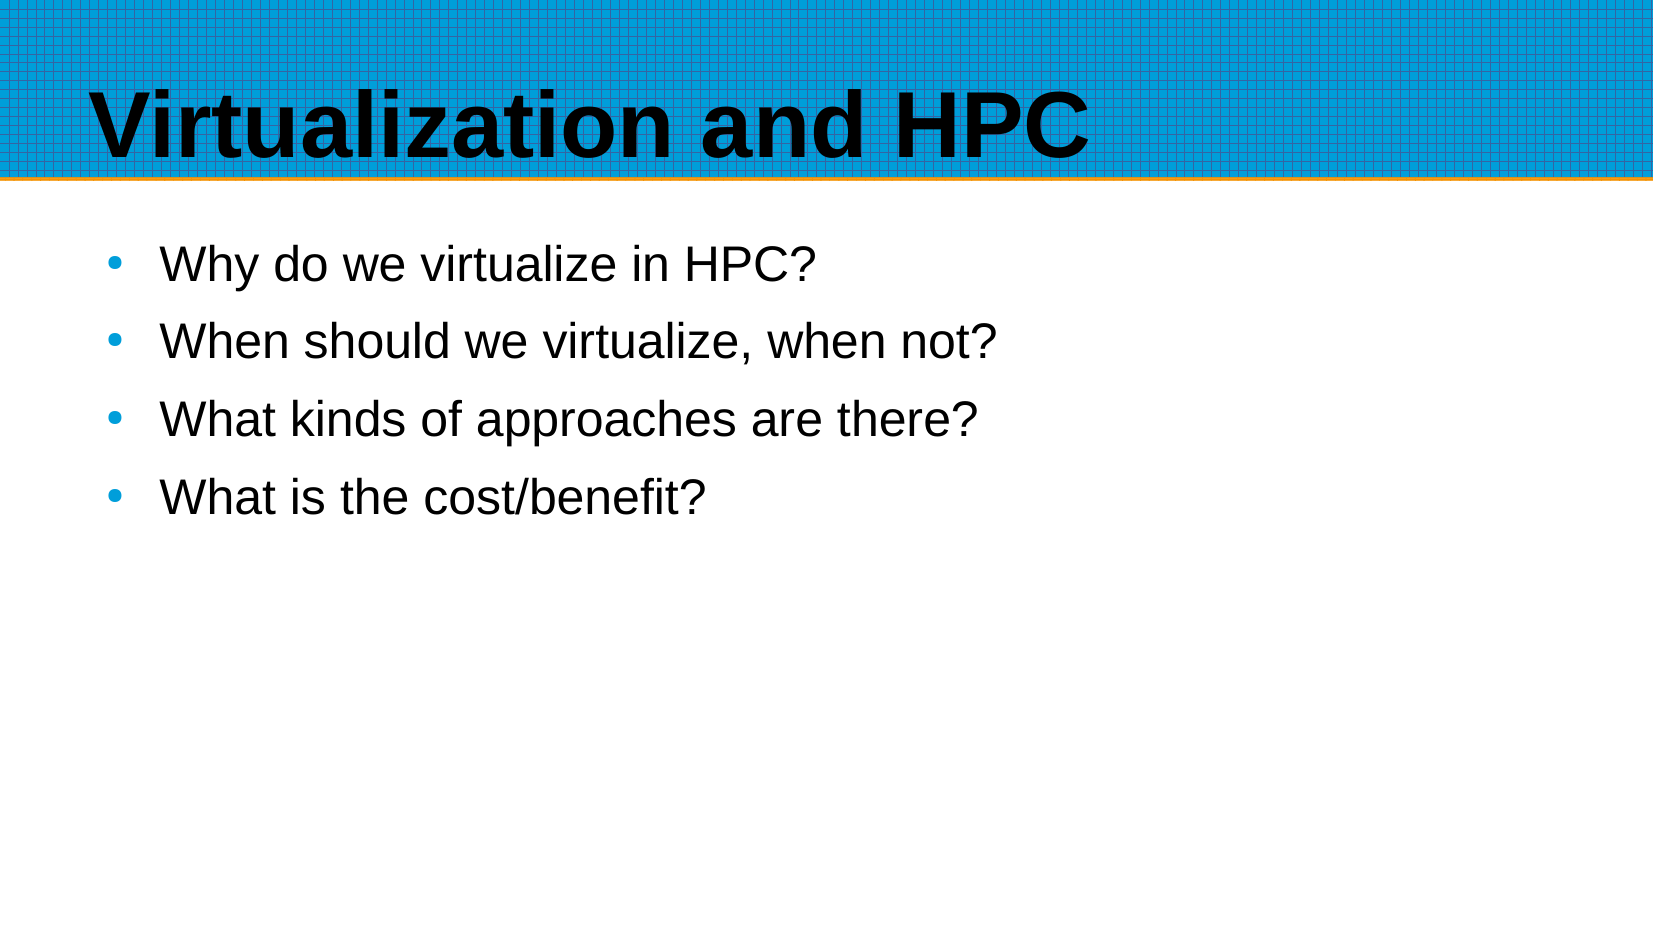

# Virtualization and HPC
Why do we virtualize in HPC?
When should we virtualize, when not?
What kinds of approaches are there?
What is the cost/benefit?